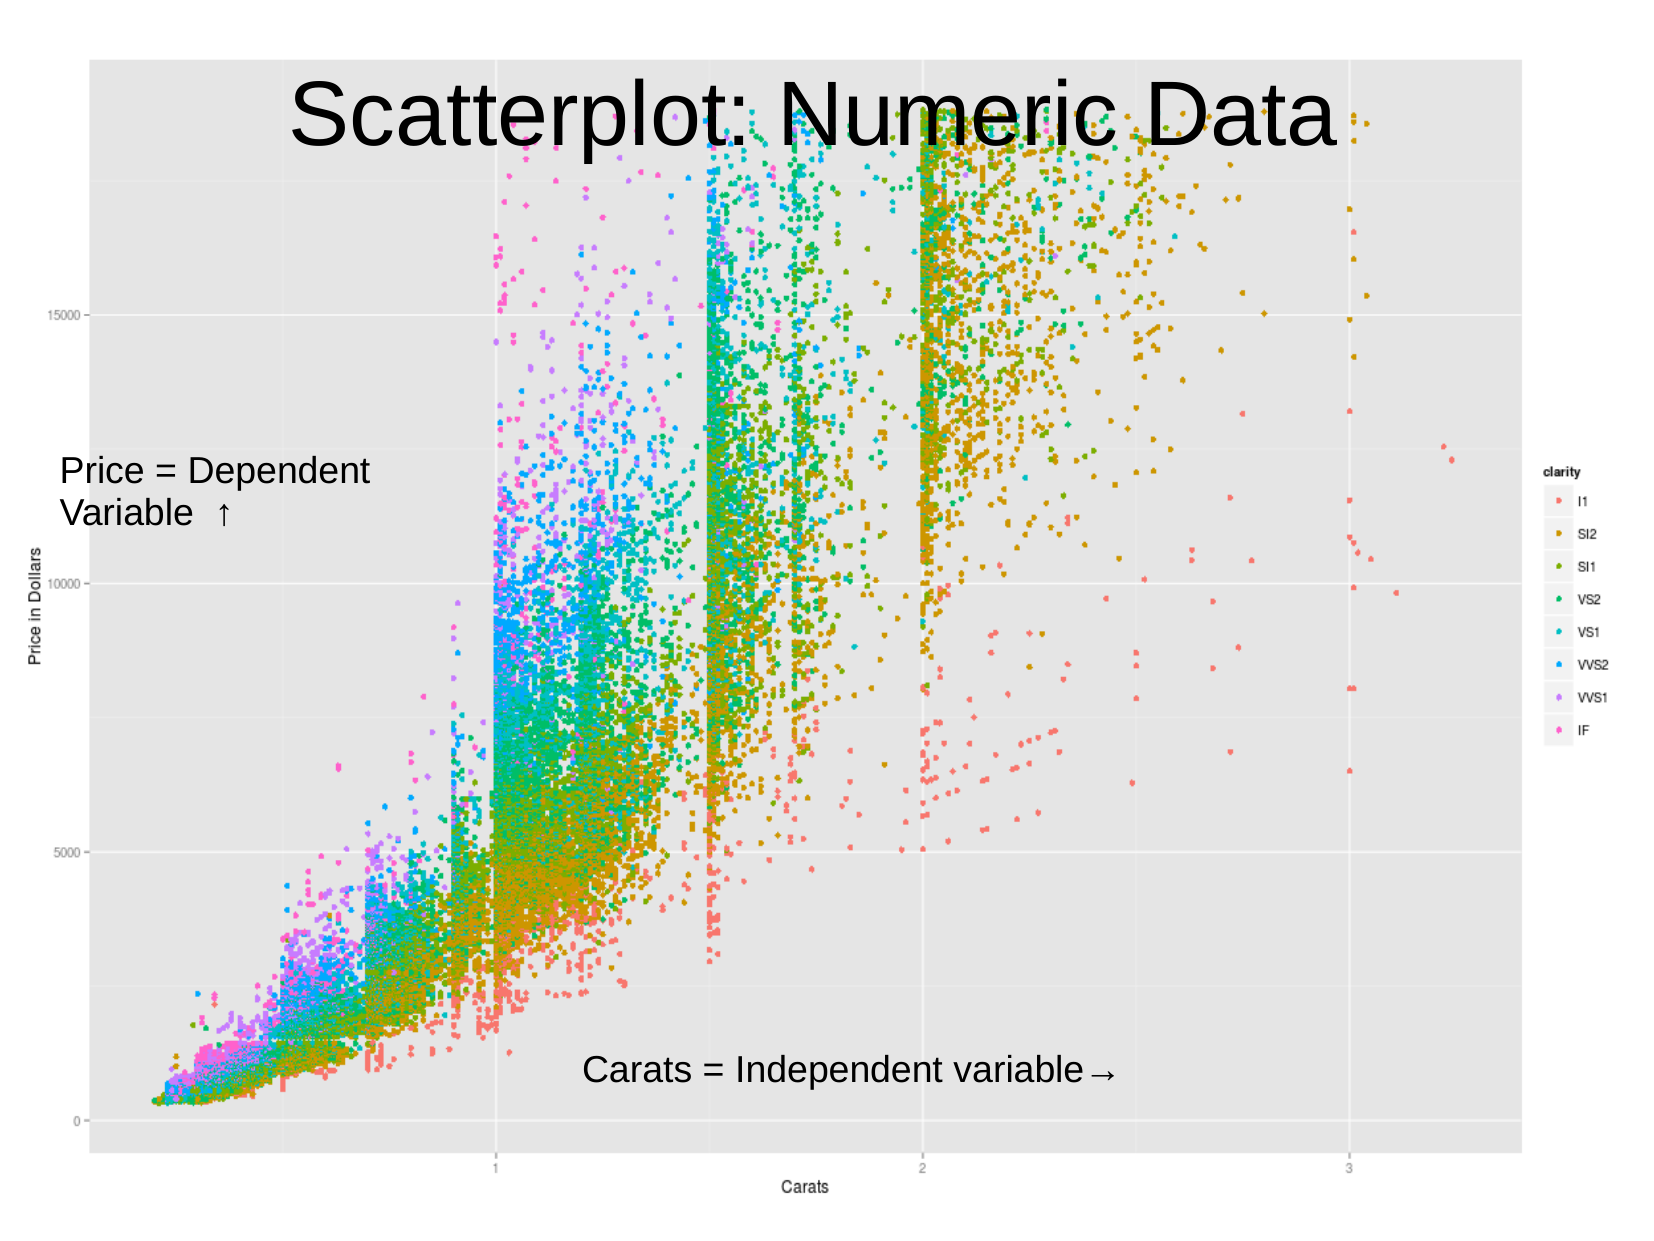

# Scatterplot: Numeric Data
Price = Dependent
Variable ↑
Carats = Independent variable→